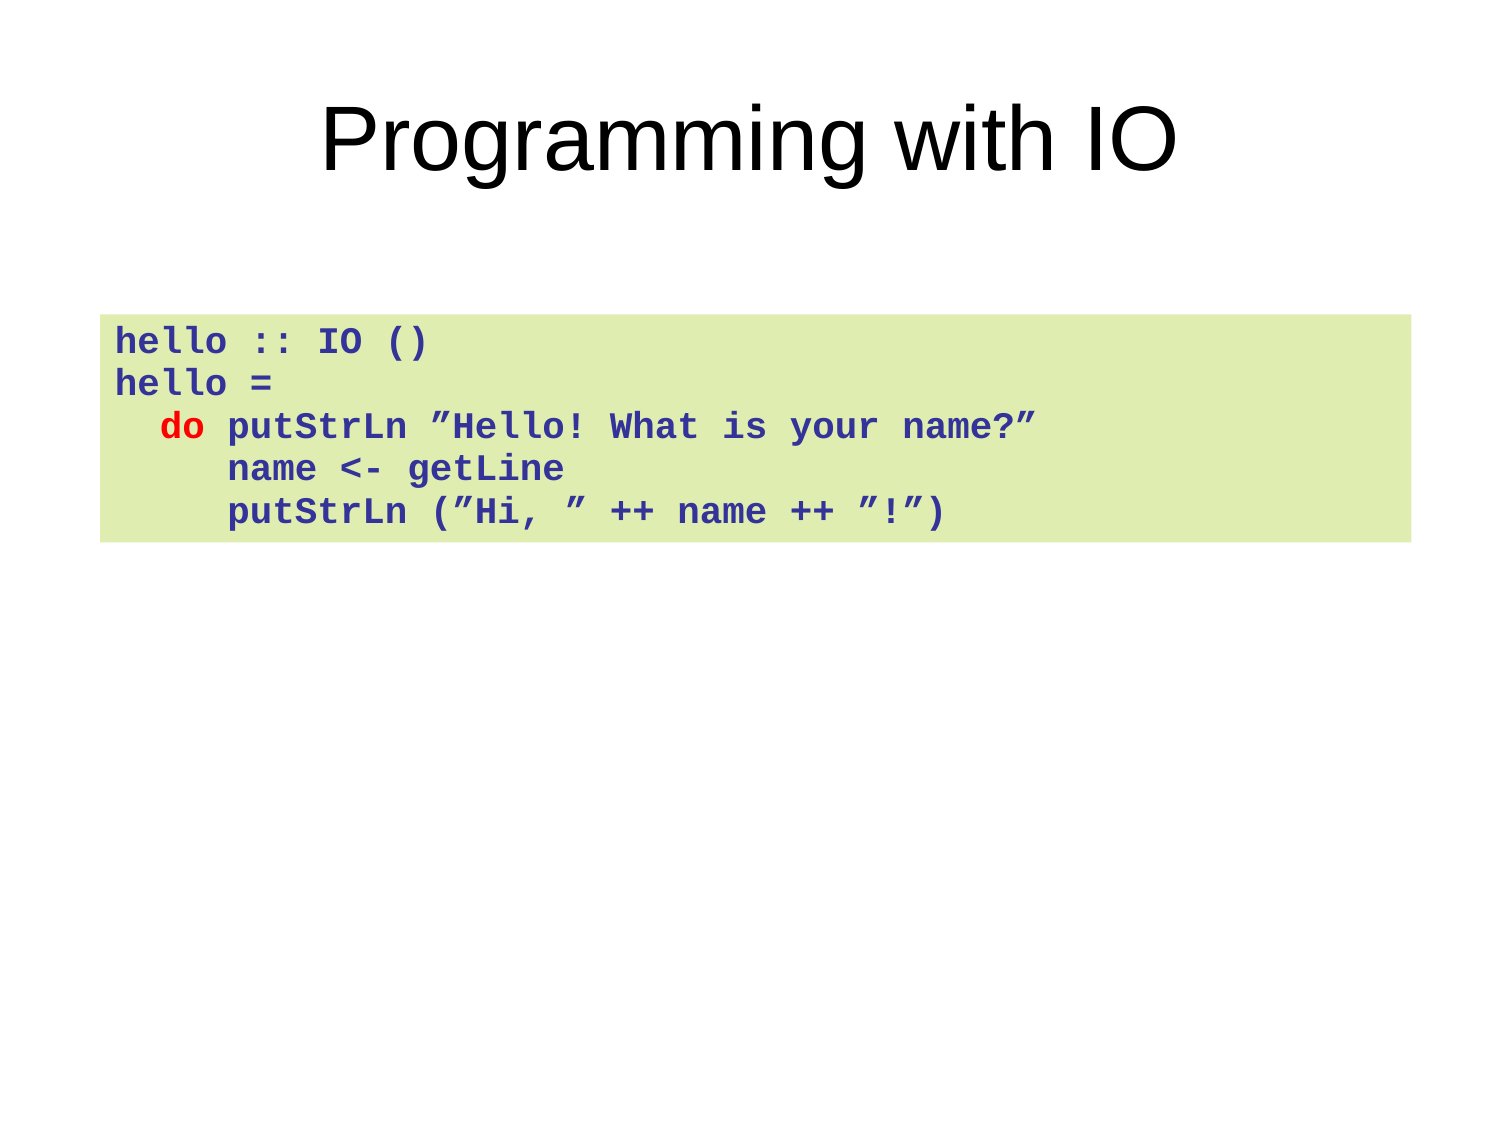

# Programming with IO
hello :: IO ()
hello =
 do putStrLn ”Hello! What is your name?”
 name <- getLine
 putStrLn (”Hi, ” ++ name ++ ”!”)